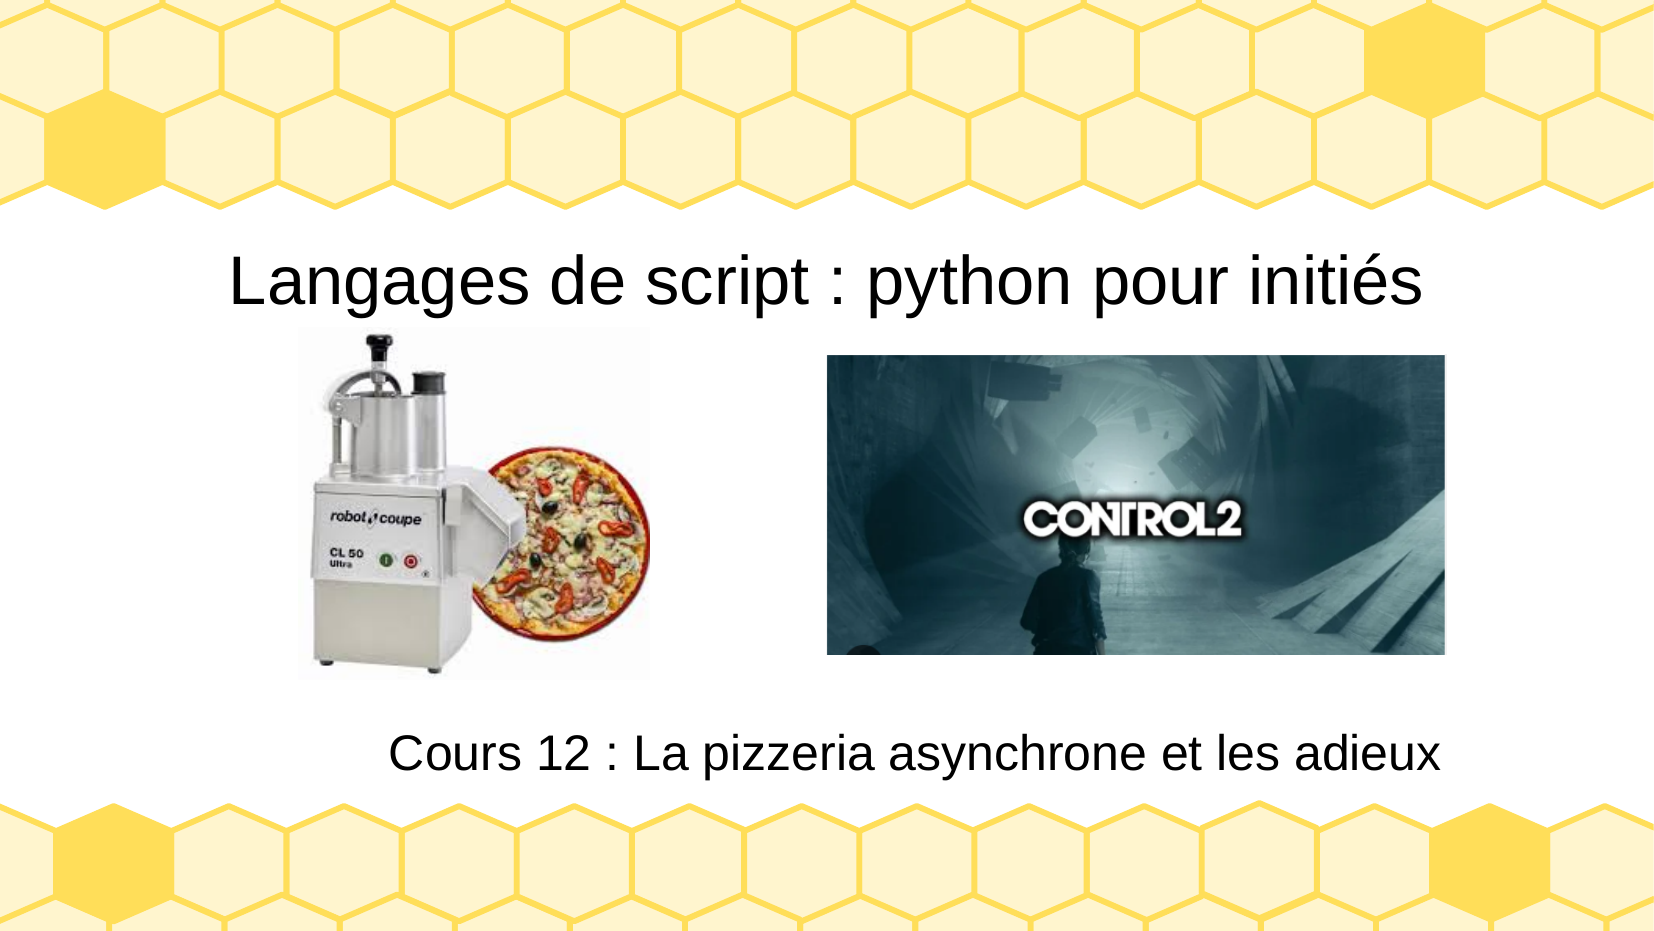

# Langages de script : python pour initiés
Cours 12 : La pizzeria asynchrone et les adieux